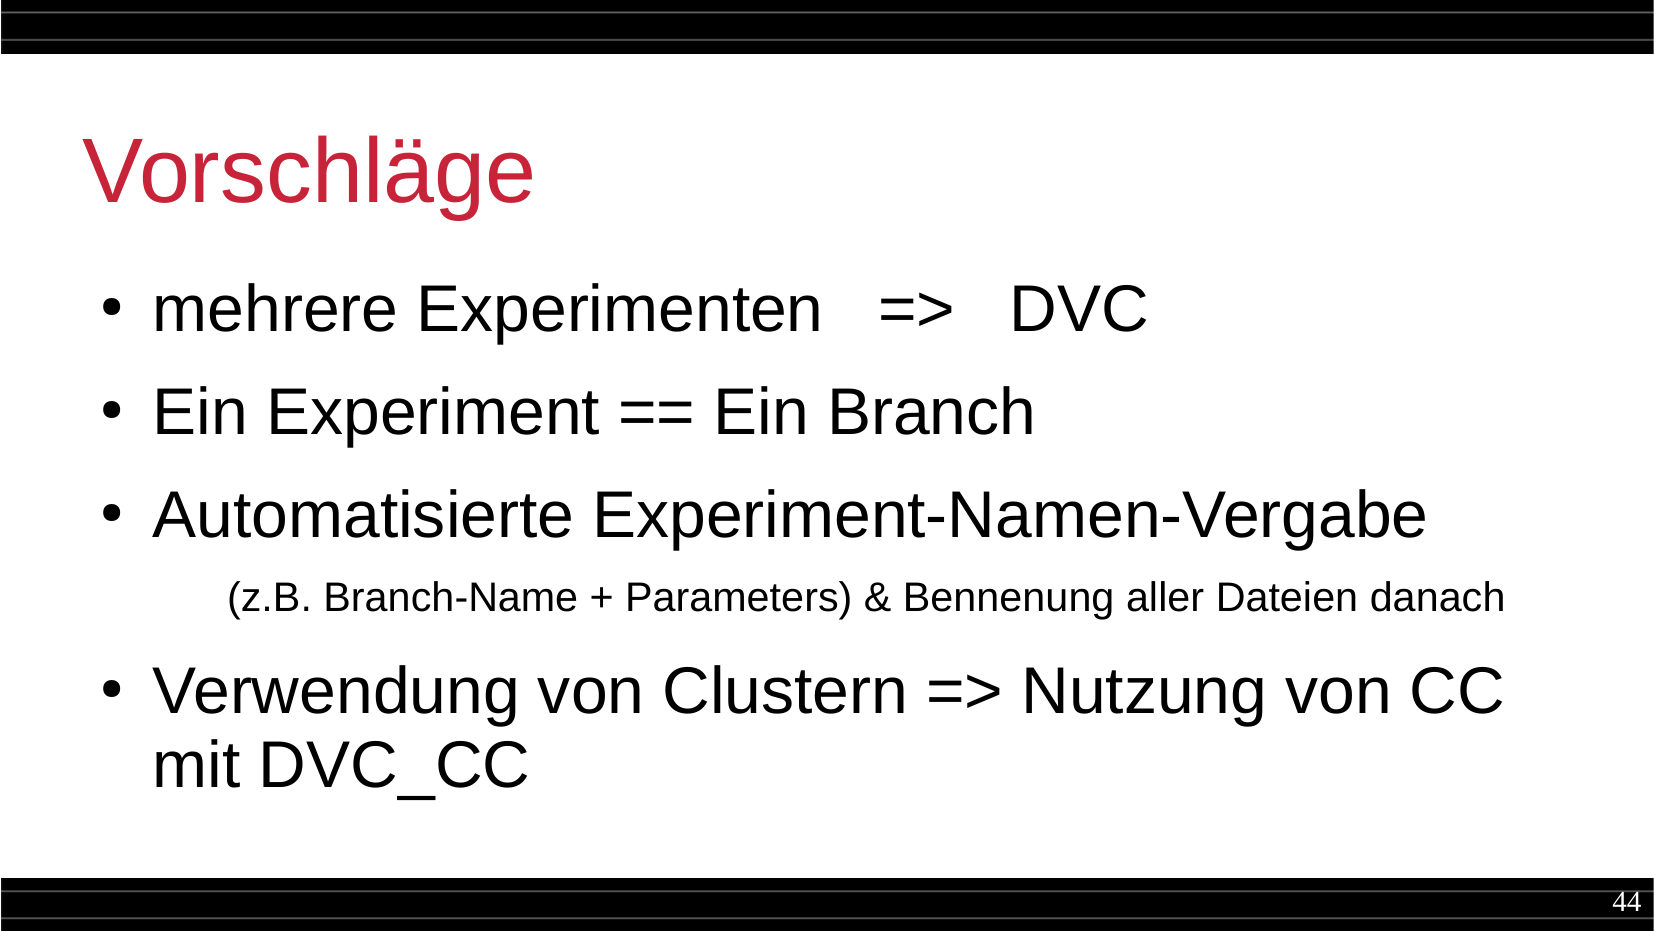

# Vorschläge
mehrere Experimenten => DVC
Ein Experiment == Ein Branch
Automatisierte Experiment-Namen-Vergabe
		(z.B. Branch-Name + Parameters) & Bennenung aller Dateien danach
Verwendung von Clustern => Nutzung von CC mit DVC_CC